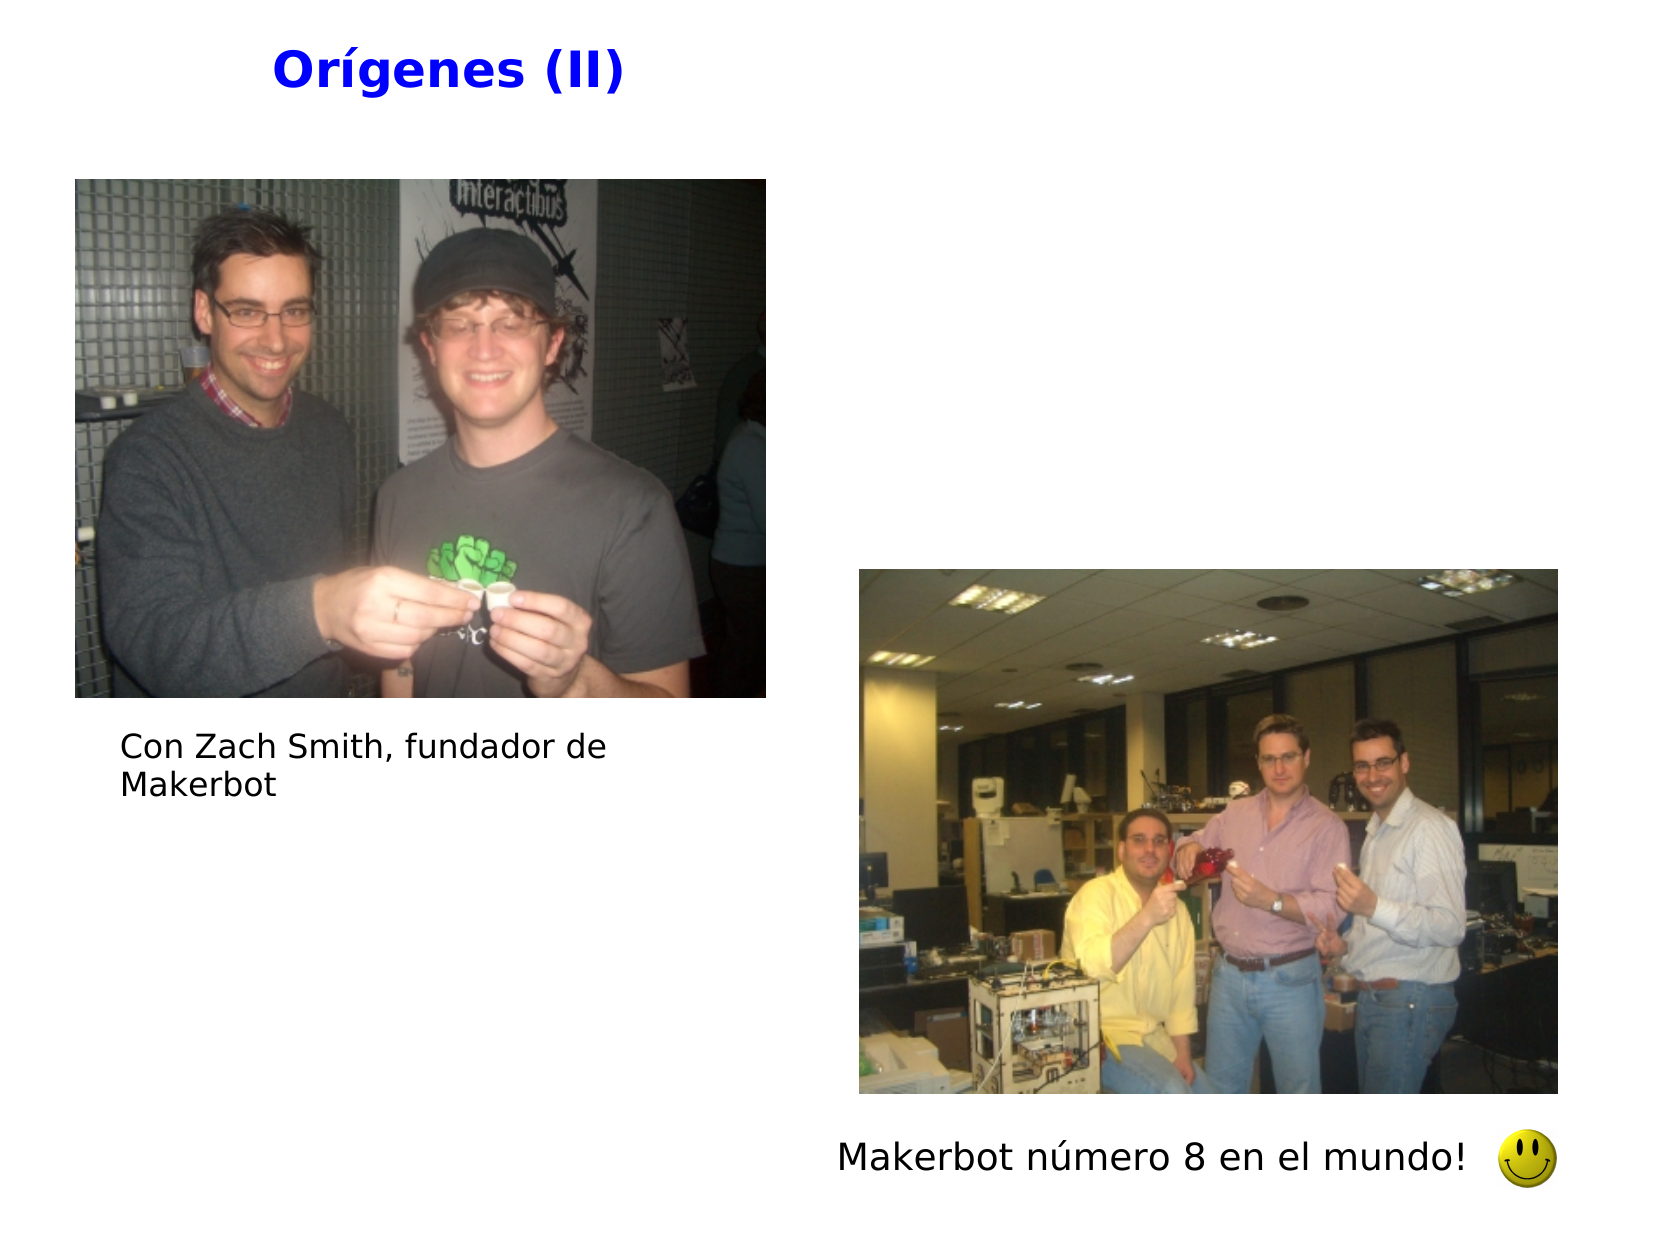

Orígenes (II)
Con Zach Smith, fundador de Makerbot
 Makerbot número 8 en el mundo!
 Ricardo Gómez, Andrés Prieto-Moreno y Juan González